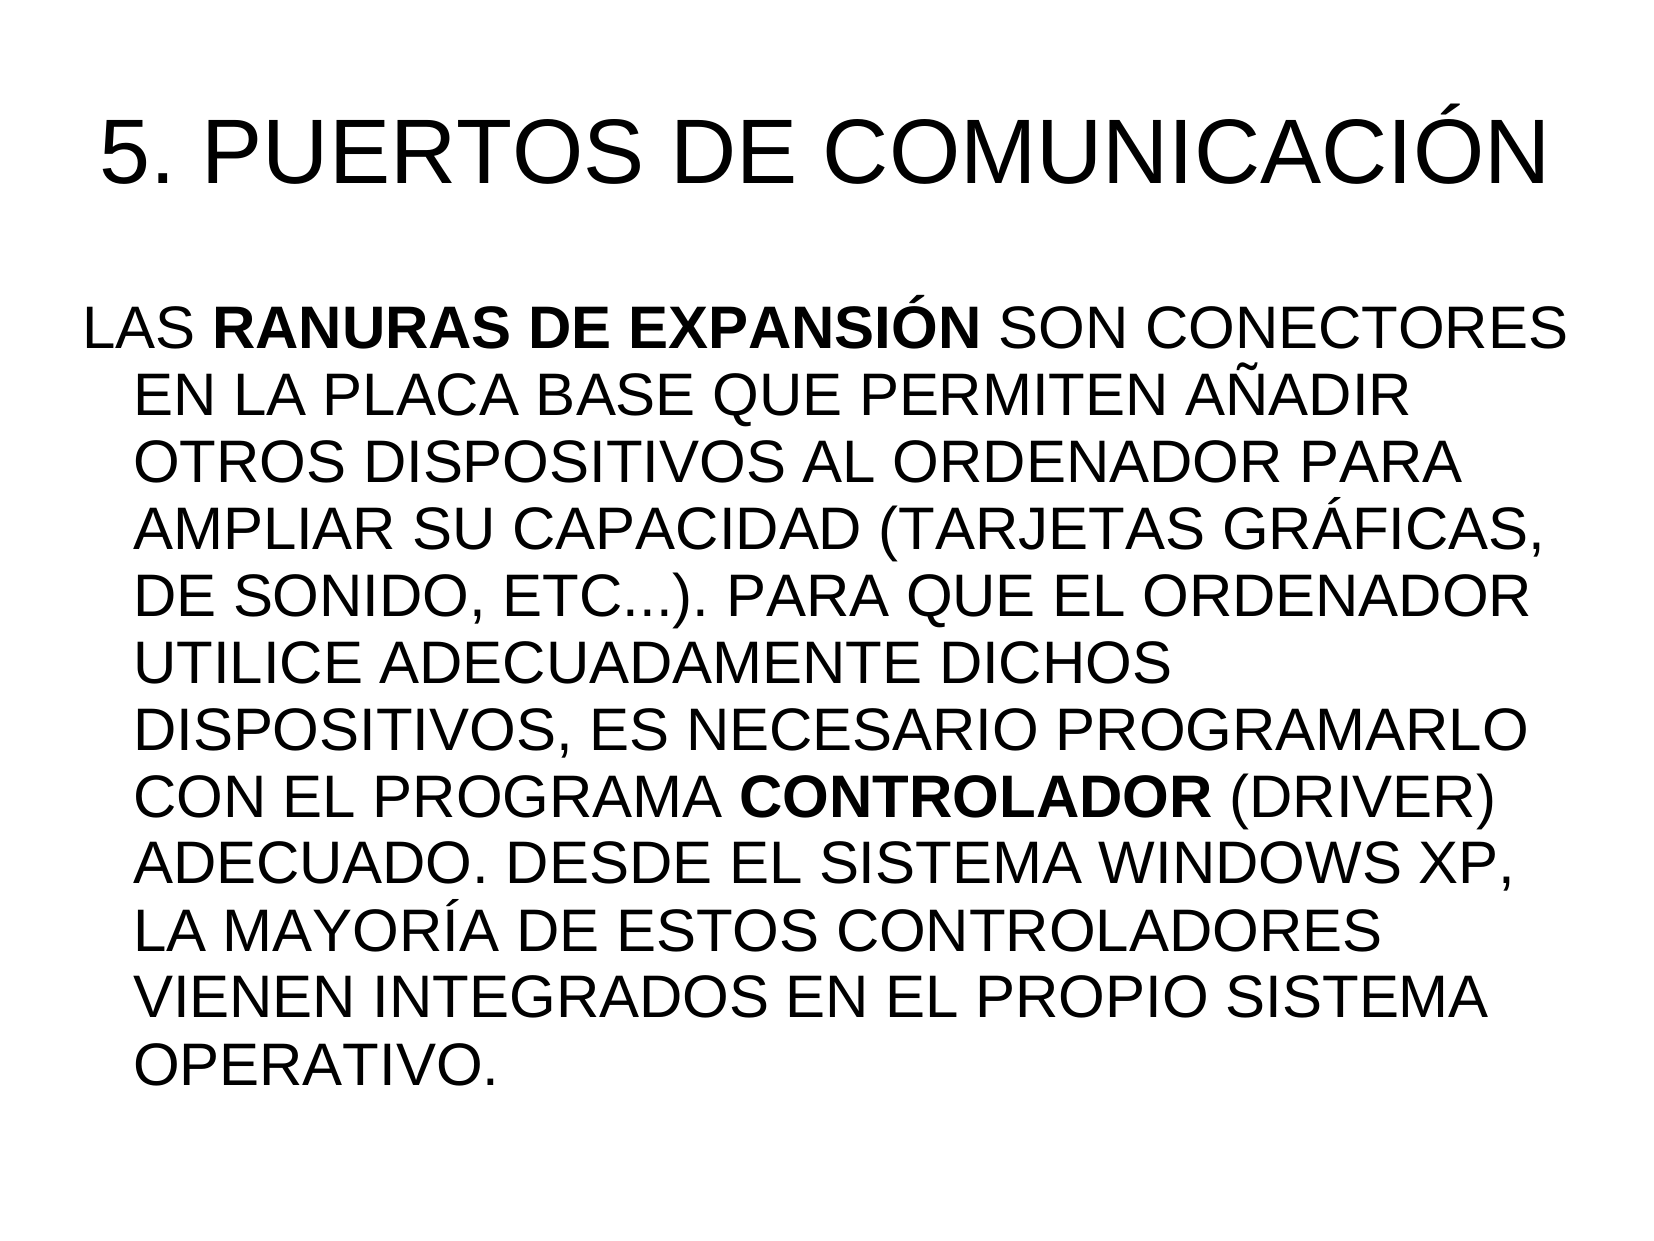

# 5. PUERTOS DE COMUNICACIÓN
LAS RANURAS DE EXPANSIÓN SON CONECTORES EN LA PLACA BASE QUE PERMITEN AÑADIR OTROS DISPOSITIVOS AL ORDENADOR PARA AMPLIAR SU CAPACIDAD (TARJETAS GRÁFICAS, DE SONIDO, ETC...). PARA QUE EL ORDENADOR UTILICE ADECUADAMENTE DICHOS DISPOSITIVOS, ES NECESARIO PROGRAMARLO CON EL PROGRAMA CONTROLADOR (DRIVER) ADECUADO. DESDE EL SISTEMA WINDOWS XP, LA MAYORÍA DE ESTOS CONTROLADORES VIENEN INTEGRADOS EN EL PROPIO SISTEMA OPERATIVO.